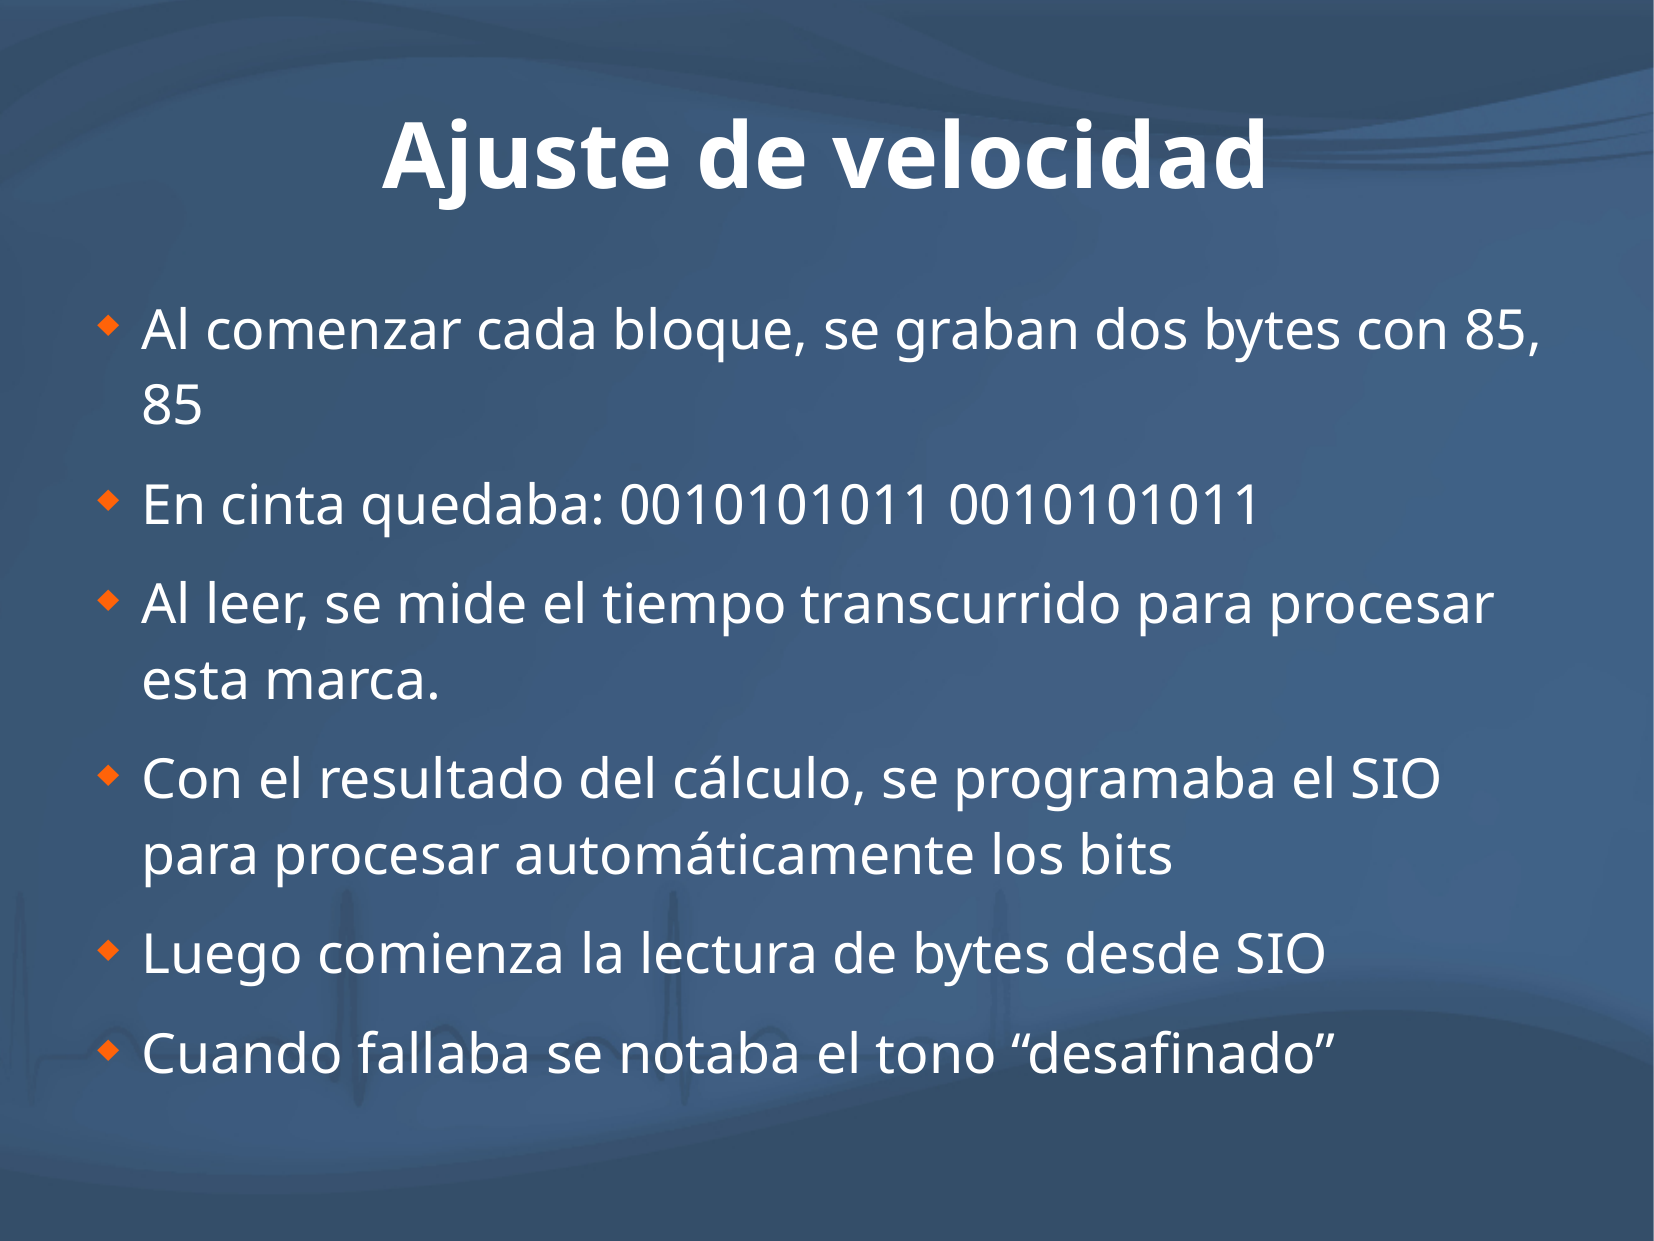

# Ajuste de velocidad
Al comenzar cada bloque, se graban dos bytes con 85, 85
En cinta quedaba: 0010101011 0010101011
Al leer, se mide el tiempo transcurrido para procesar esta marca.
Con el resultado del cálculo, se programaba el SIO para procesar automáticamente los bits
Luego comienza la lectura de bytes desde SIO
Cuando fallaba se notaba el tono “desafinado”